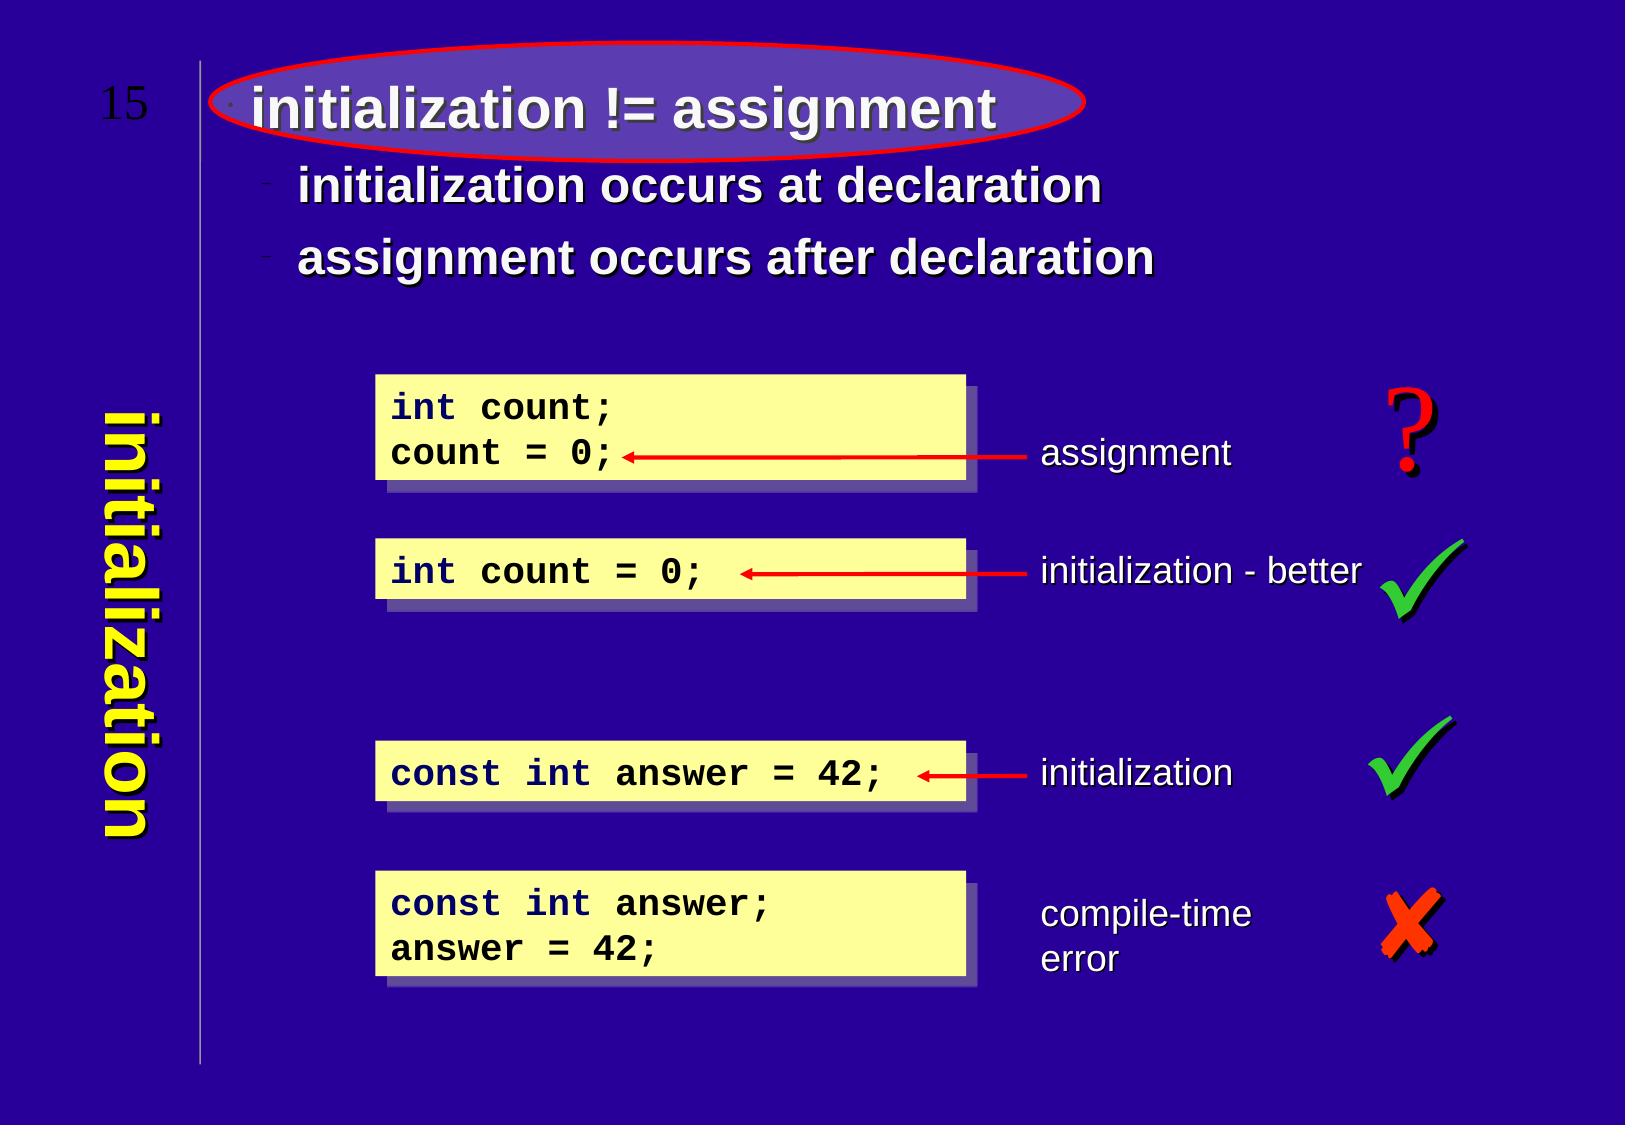

15
 initialization != assignment
initialization occurs at declaration
assignment occurs after declaration
# initialization
?
int count;
count = 0;
assignment

int count = 0;
initialization - better

const int answer = 42;
initialization

const int answer;
answer = 42;
compile-time
error